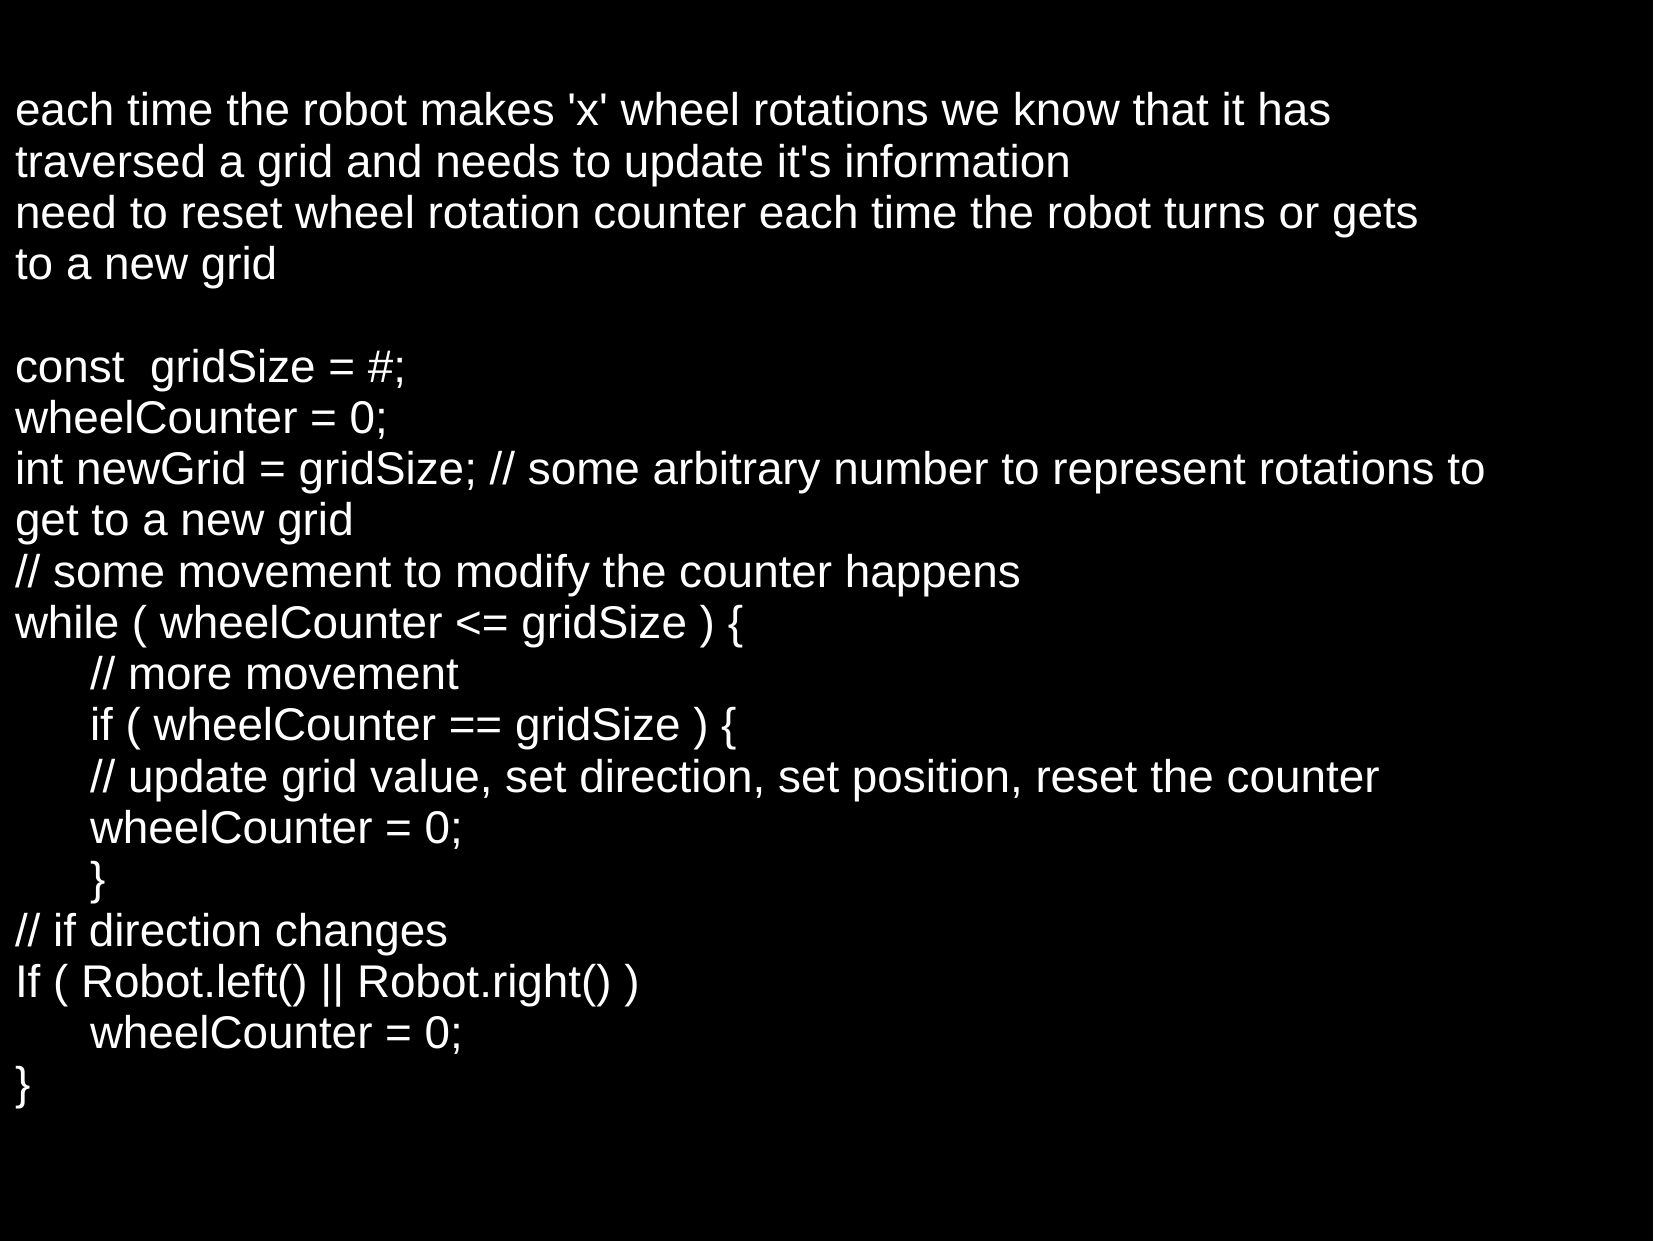

# each time the robot makes 'x' wheel rotations we know that it has
traversed a grid and needs to update it's information
need to reset wheel rotation counter each time the robot turns or gets
to a new grid
const gridSize = #;
wheelCounter = 0;
int newGrid = gridSize; // some arbitrary number to represent rotations to
get to a new grid
// some movement to modify the counter happens
while ( wheelCounter <= gridSize ) {
	// more movement
	if ( wheelCounter == gridSize ) {
	// update grid value, set direction, set position, reset the counter
	wheelCounter = 0;
	}
// if direction changes
If ( Robot.left() || Robot.right() )
	wheelCounter = 0;
}